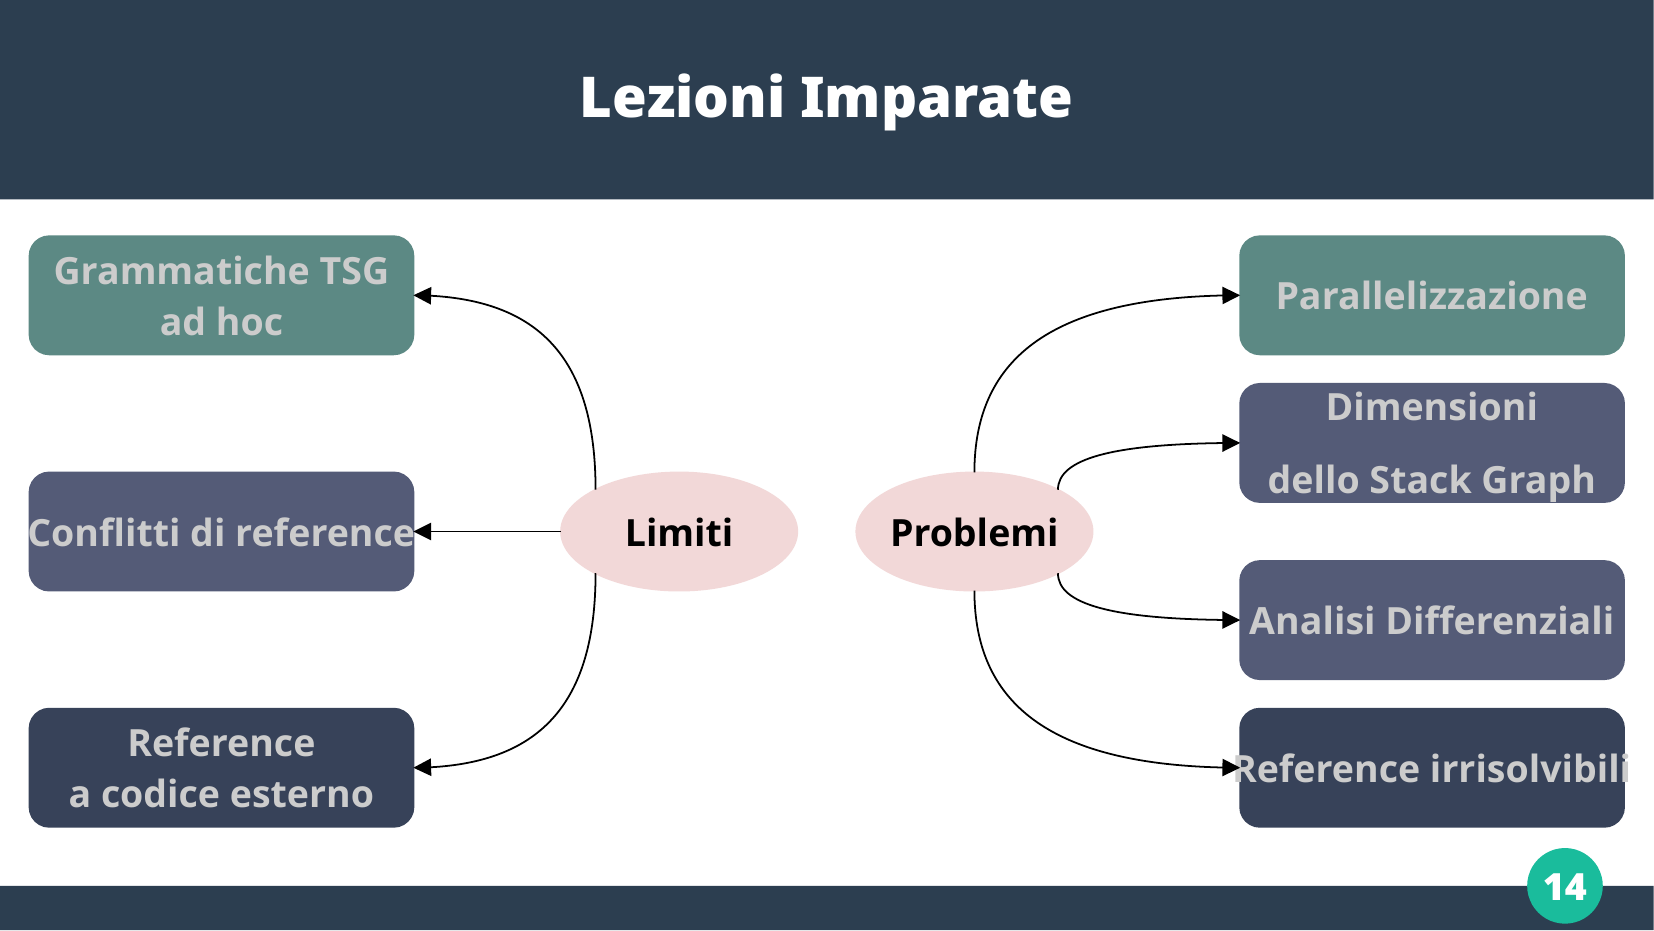

# Lezioni Imparate
Grammatiche TSG
ad hoc
Parallelizzazione
Dimensioni
dello Stack Graph
Conflitti di reference
Limiti
Problemi
Analisi Differenziali
Reference
a codice esterno
Reference irrisolvibili